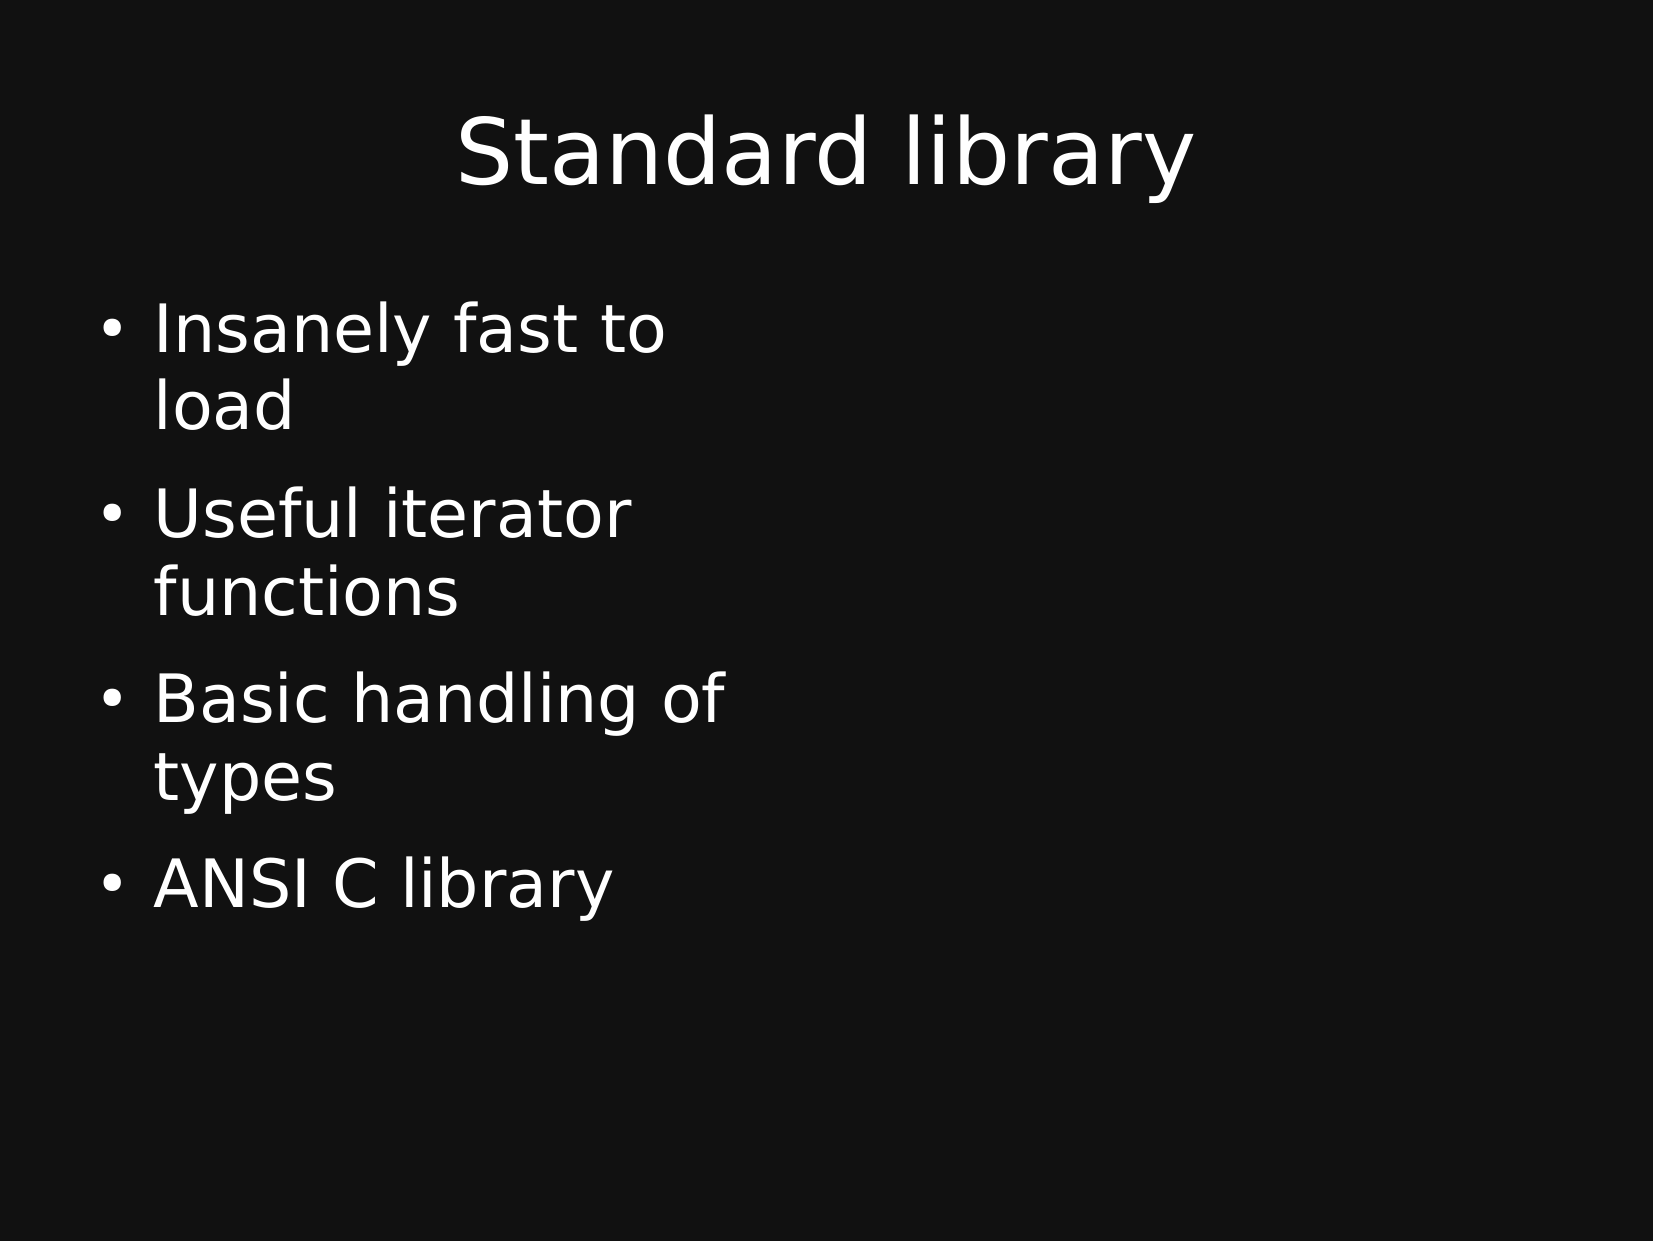

# Standard library
Insanely fast to load
Useful iterator functions
Basic handling of types
ANSI C library